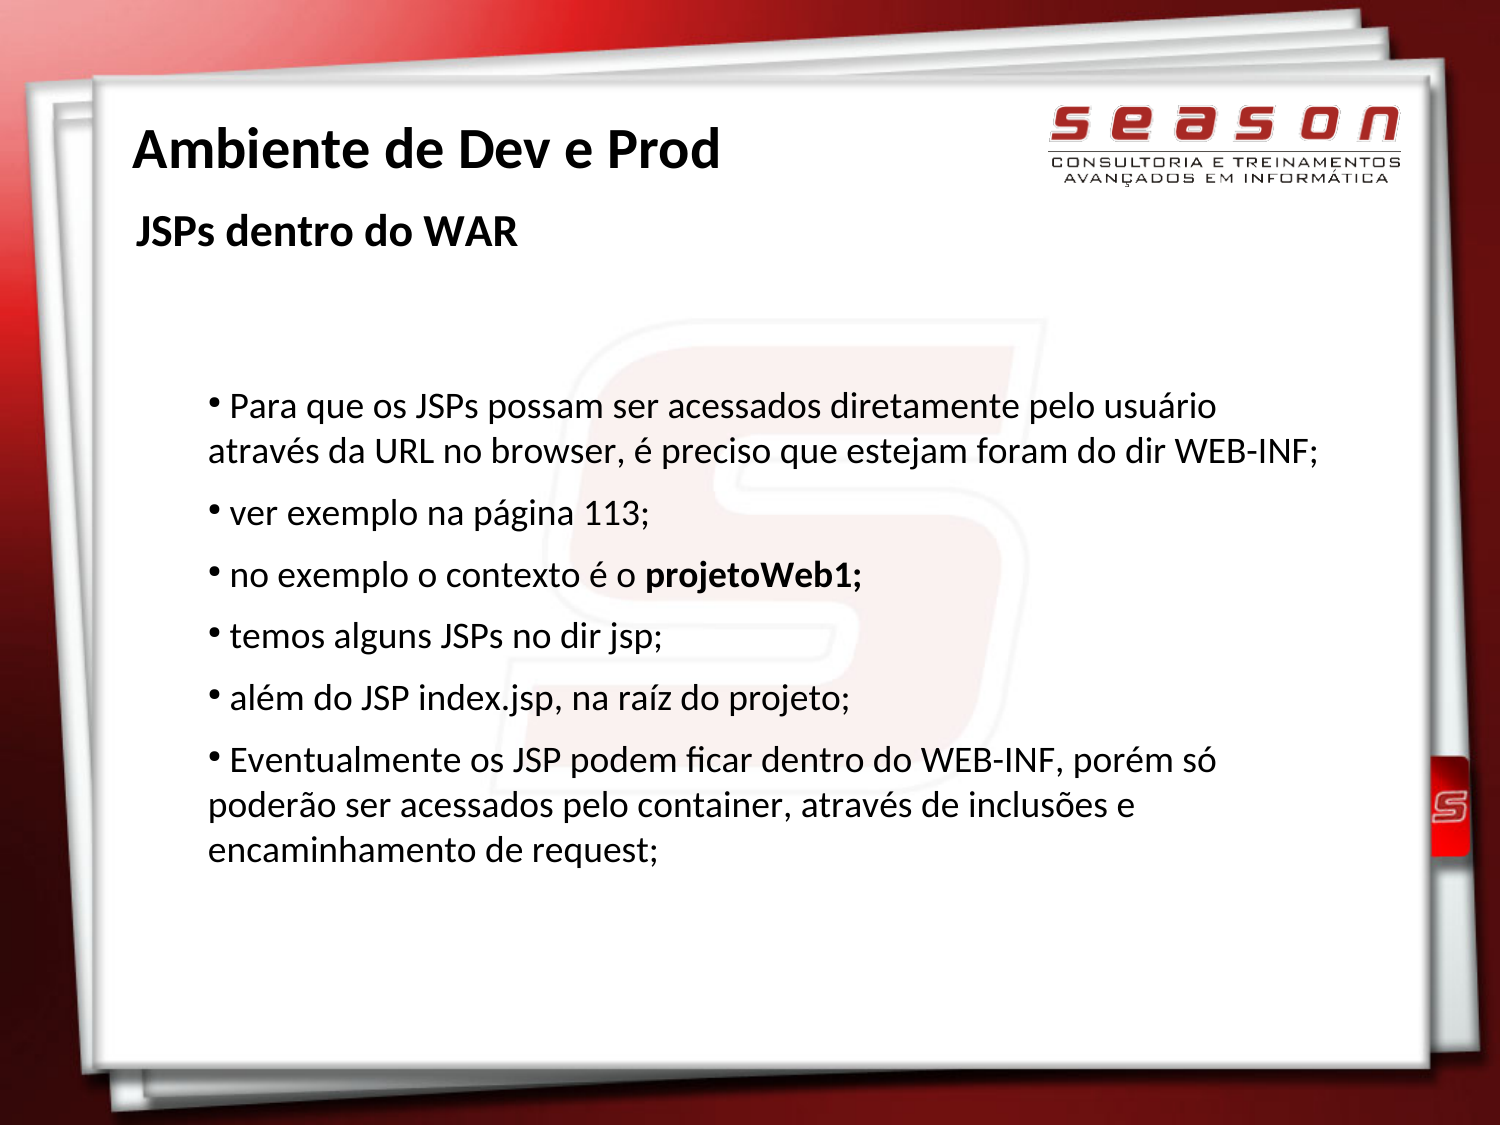

# Ambiente de Dev e Prod
JSPs dentro do WAR
 Para que os JSPs possam ser acessados diretamente pelo usuário através da URL no browser, é preciso que estejam foram do dir WEB-INF;
 ver exemplo na página 113;
 no exemplo o contexto é o projetoWeb1;
 temos alguns JSPs no dir jsp;
 além do JSP index.jsp, na raíz do projeto;
 Eventualmente os JSP podem ficar dentro do WEB-INF, porém só poderão ser acessados pelo container, através de inclusões e encaminhamento de request;